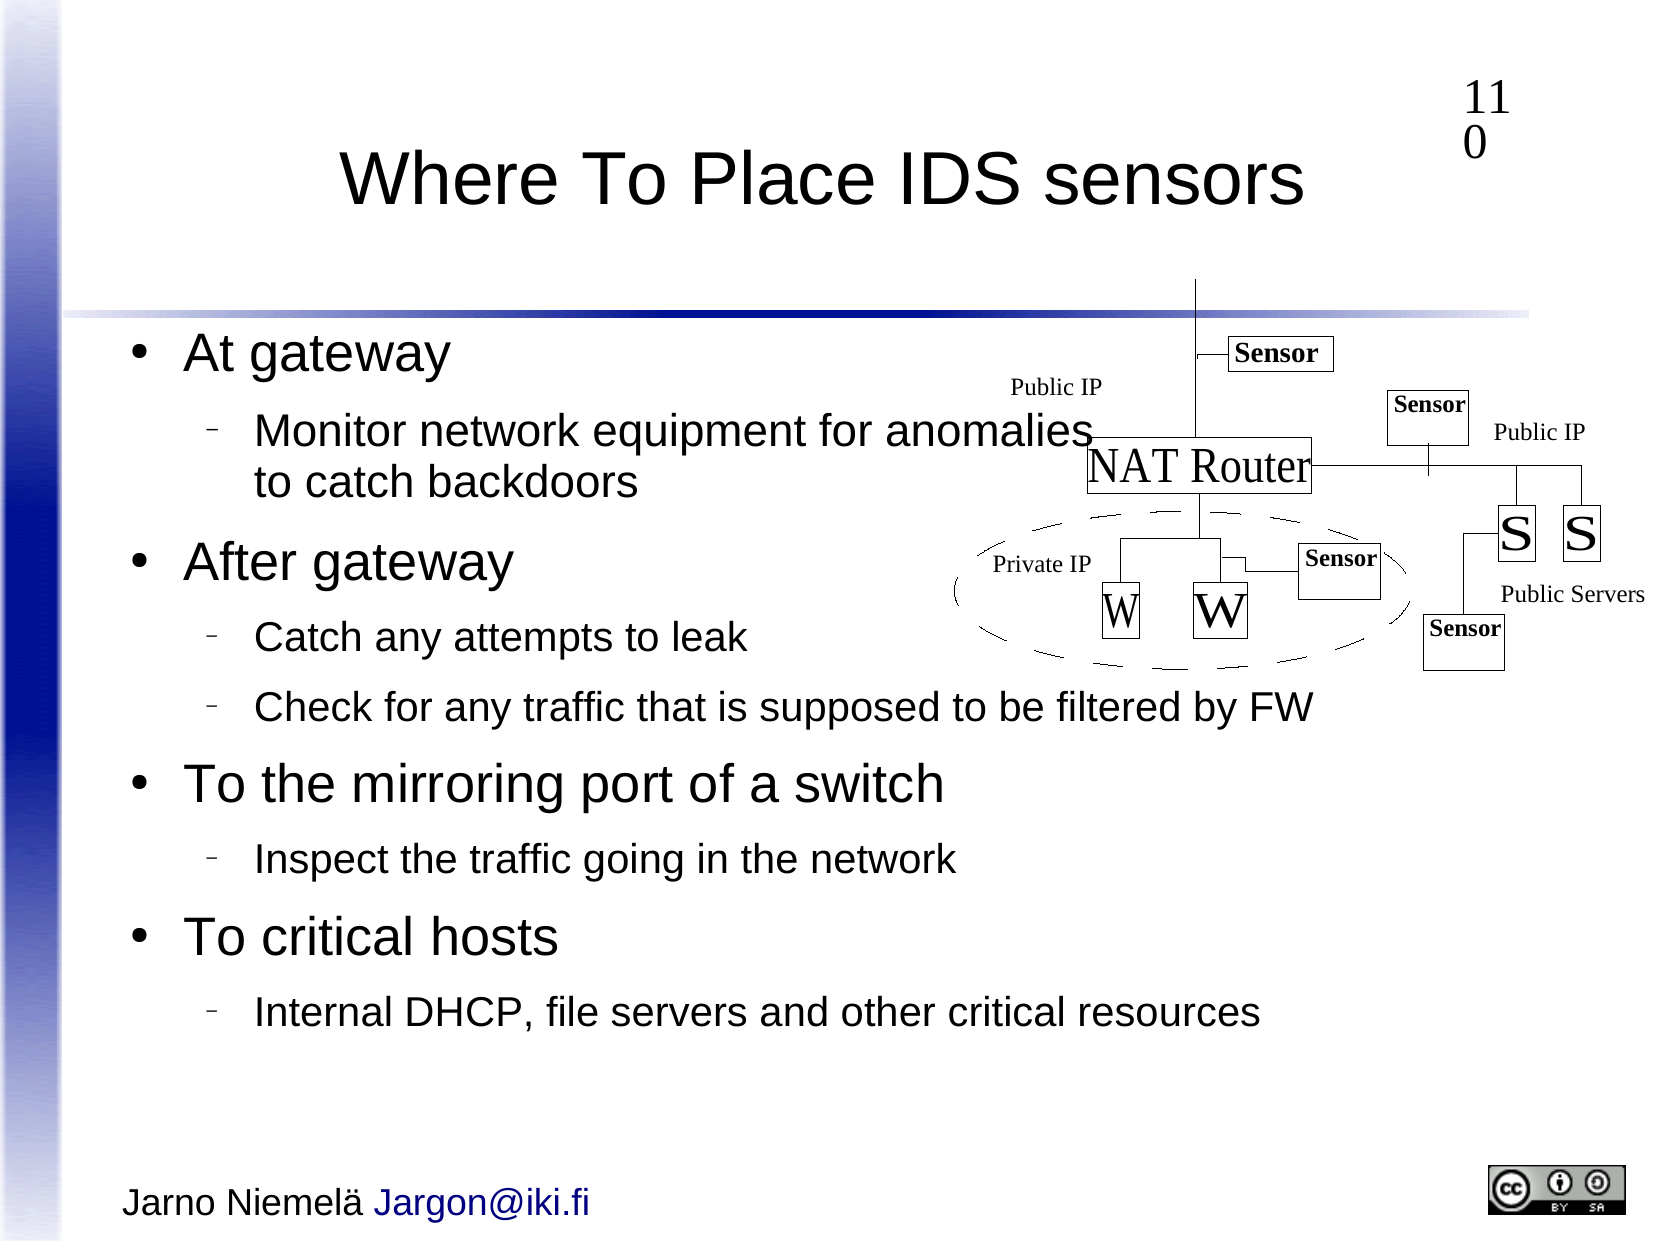

# Where To Place IDS sensors
At gateway
Monitor network equipment for anomalies
to catch backdoors
After gateway
Catch any attempts to leak
Check for any traffic that is supposed to be filtered by FW
To the mirroring port of a switch
Inspect the traffic going in the network
To critical hosts
Internal DHCP, file servers and other critical resources
 Sensor
Public IP
 Sensor
Public IP
NAT Router
S
S
 Sensor
Private IP
Public Servers
W
W
 Sensor